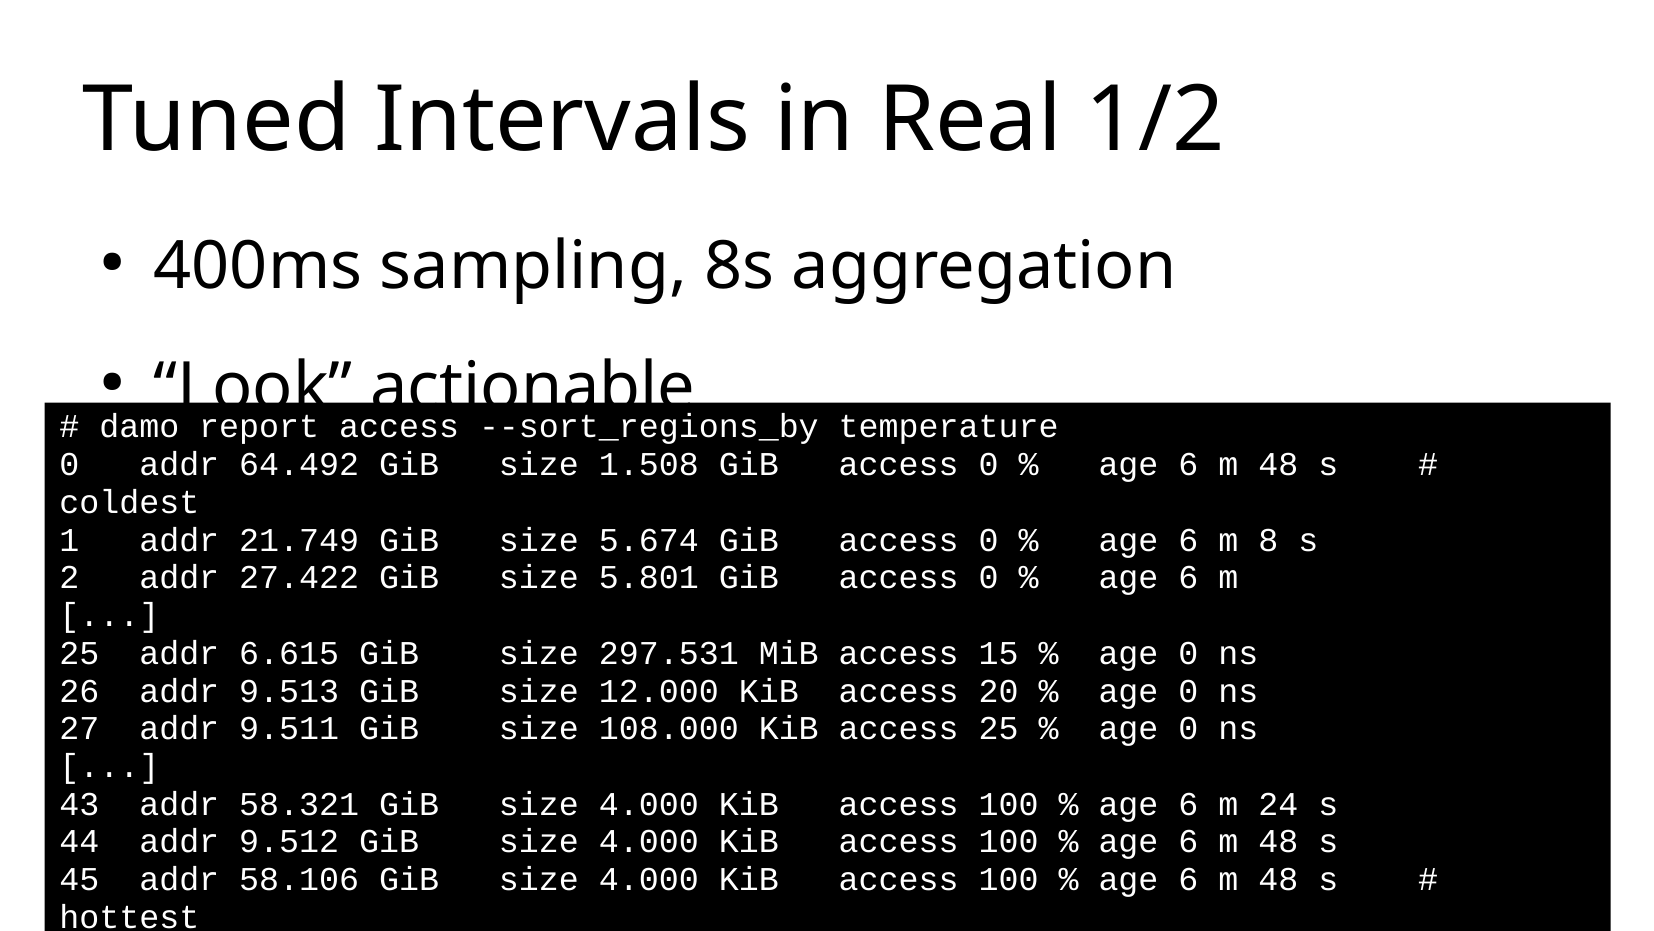

# Tuned Intervals in Real 1/2
400ms sampling, 8s aggregation
“Look” actionable
# damo report access --sort_regions_by temperature
0 addr 64.492 GiB size 1.508 GiB access 0 % age 6 m 48 s # coldest
1 addr 21.749 GiB size 5.674 GiB access 0 % age 6 m 8 s
2 addr 27.422 GiB size 5.801 GiB access 0 % age 6 m
[...]
25 addr 6.615 GiB size 297.531 MiB access 15 % age 0 ns
26 addr 9.513 GiB size 12.000 KiB access 20 % age 0 ns
27 addr 9.511 GiB size 108.000 KiB access 25 % age 0 ns
[...]
43 addr 58.321 GiB size 4.000 KiB access 100 % age 6 m 24 s
44 addr 9.512 GiB size 4.000 KiB access 100 % age 6 m 48 s
45 addr 58.106 GiB size 4.000 KiB access 100 % age 6 m 48 s # hottest
total size: 62.000 GiB